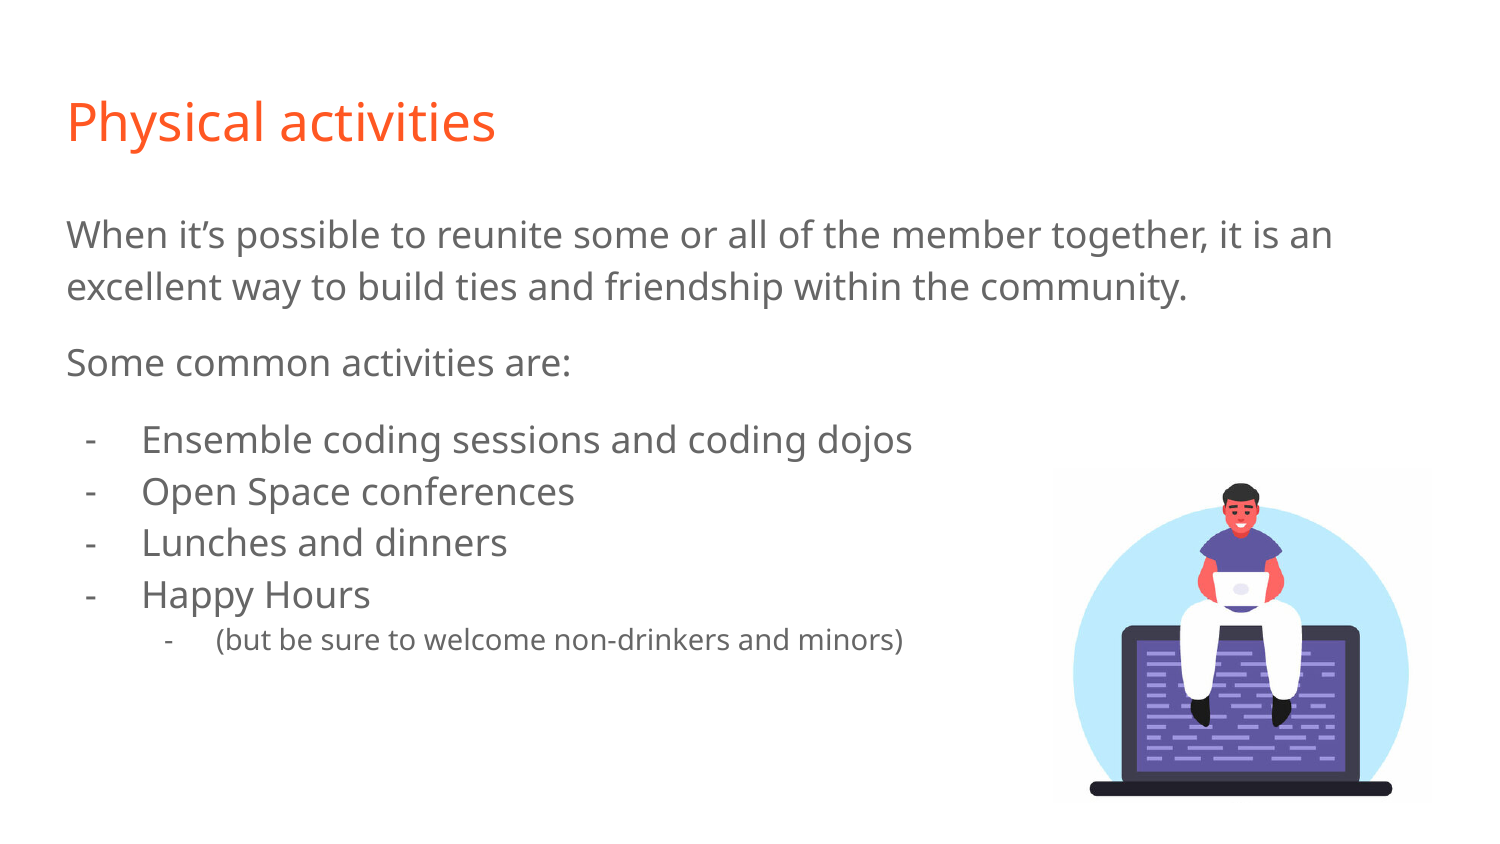

# Physical activities
When it’s possible to reunite some or all of the member together, it is an excellent way to build ties and friendship within the community.
Some common activities are:
Ensemble coding sessions and coding dojos
Open Space conferences
Lunches and dinners
Happy Hours
(but be sure to welcome non-drinkers and minors)